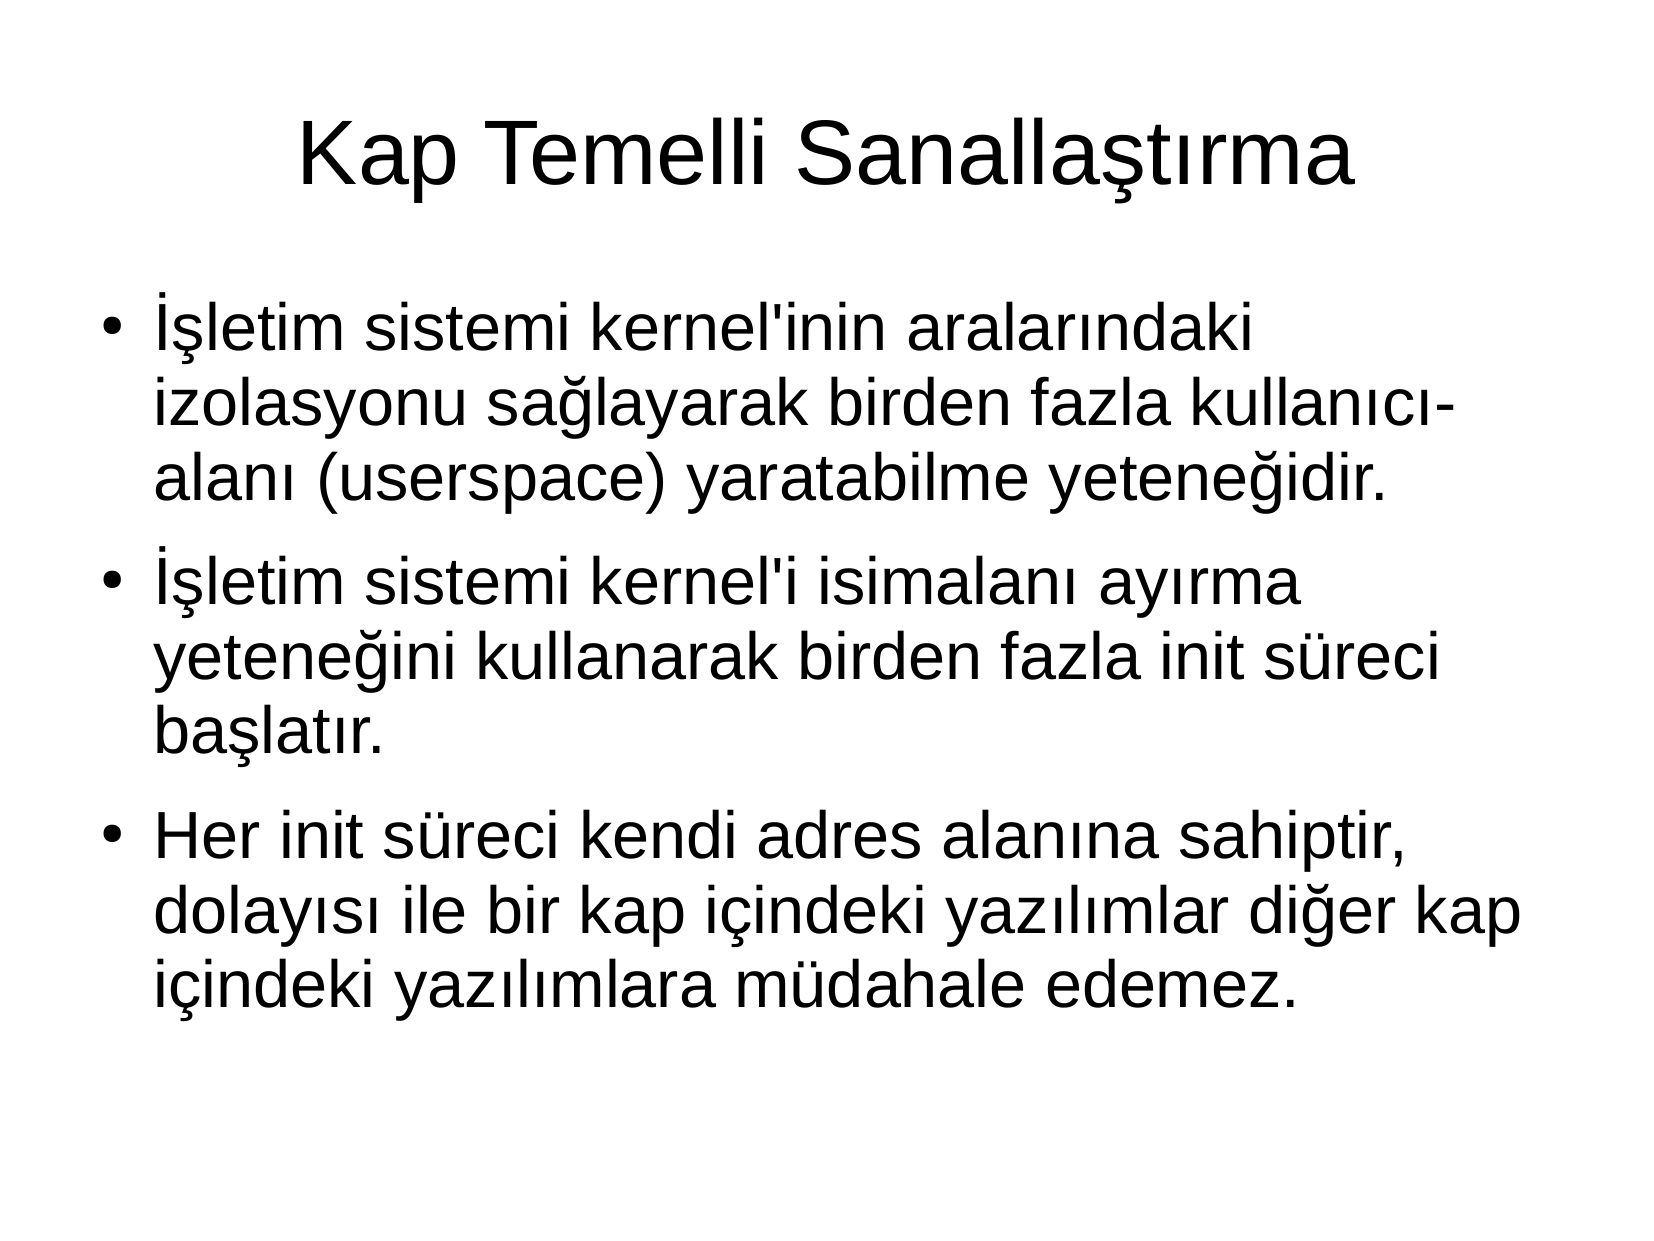

# Kap Temelli Sanallaştırma
İşletim sistemi kernel'inin aralarındaki izolasyonu sağlayarak birden fazla kullanıcı-alanı (userspace) yaratabilme yeteneğidir.
İşletim sistemi kernel'i isimalanı ayırma yeteneğini kullanarak birden fazla init süreci başlatır.
Her init süreci kendi adres alanına sahiptir, dolayısı ile bir kap içindeki yazılımlar diğer kap içindeki yazılımlara müdahale edemez.